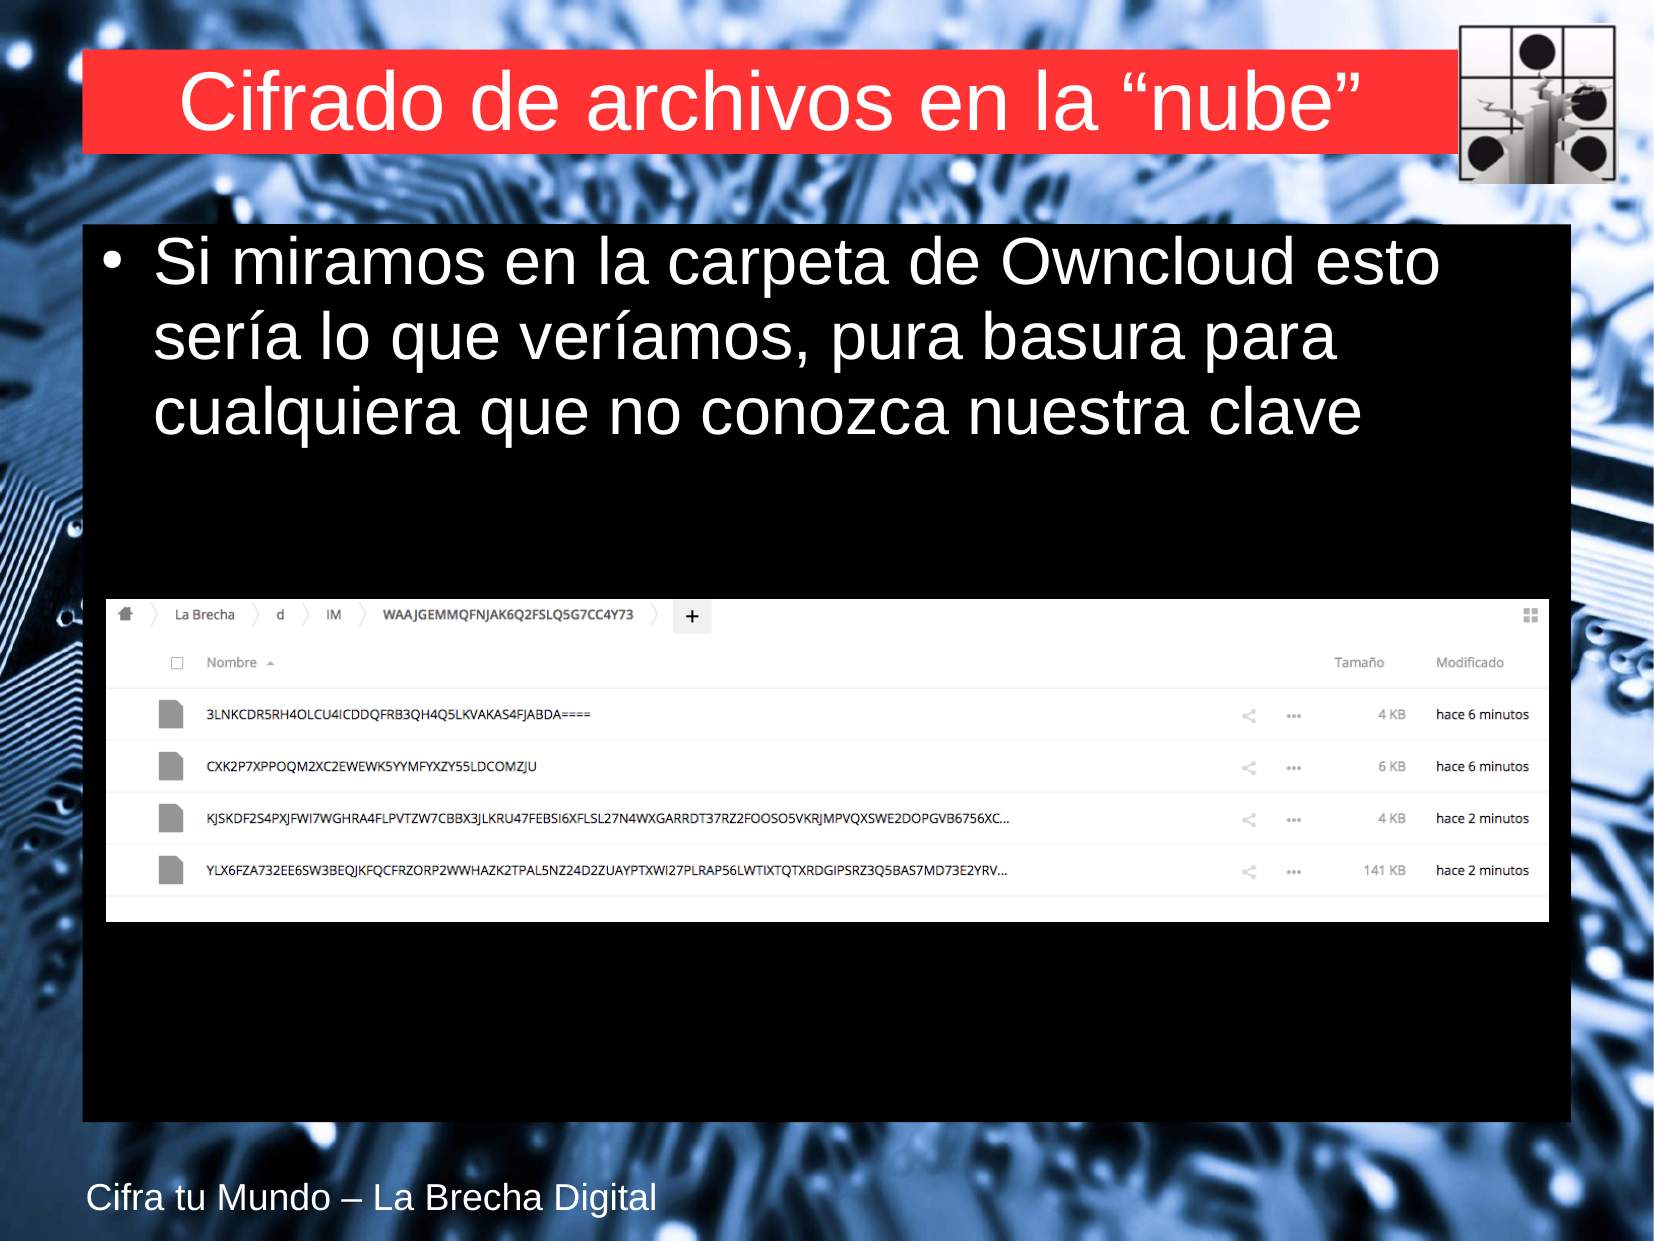

Tráfico de datos seguro con Tor y/o VPN
Cifrado de archivos en la “nube”
# Si miramos en la carpeta de Owncloud esto sería lo que veríamos, pura basura para cualquiera que no conozca nuestra clave
Cifra tu Mundo – La Brecha Digital